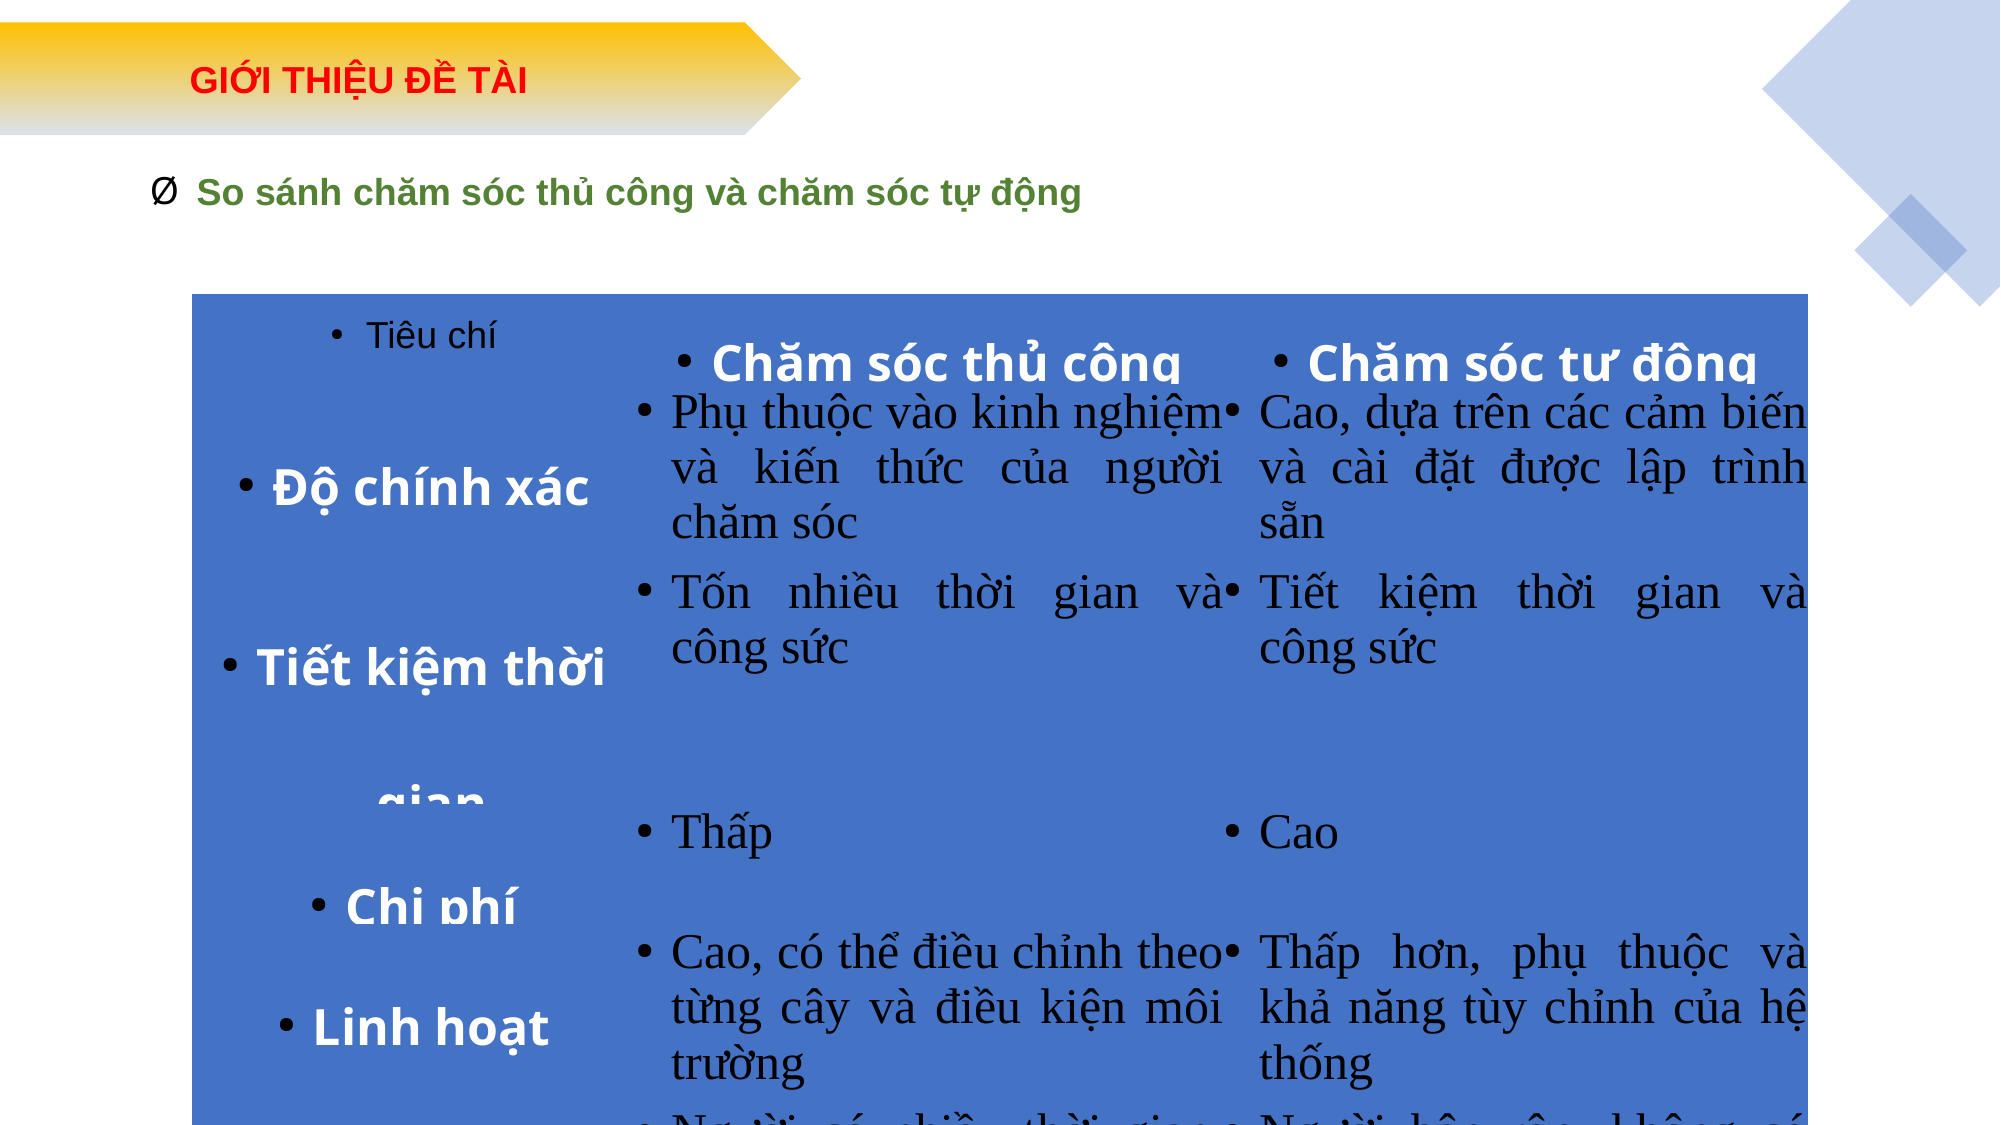

GIỚI THIỆU ĐỀ TÀI
So sánh chăm sóc thủ công và chăm sóc tự động
| Tiêu chí | Chăm sóc thủ công | Chăm sóc tự động |
| --- | --- | --- |
| Độ chính xác | Phụ thuộc vào kinh nghiệm và kiến thức của người chăm sóc | Cao, dựa trên các cảm biến và cài đặt được lập trình sẵn |
| Tiết kiệm thời gian | Tốn nhiều thời gian và công sức | Tiết kiệm thời gian và công sức |
| Chi phí | Thấp | Cao |
| Linh hoạt | Cao, có thể điều chỉnh theo từng cây và điều kiện môi trường | Thấp hơn, phụ thuộc và khả năng tùy chỉnh của hệ thống |
| Phù hợp với | Người có nhiều thời gian, yêu thích việc chăm sóc cây, có kiến thức về cây cảnh | Người bận rộn, không có nhiều kinh nghiệm, có nhiều cây cần chăm sóc |
NỘI DUNG THỰC HIỆN